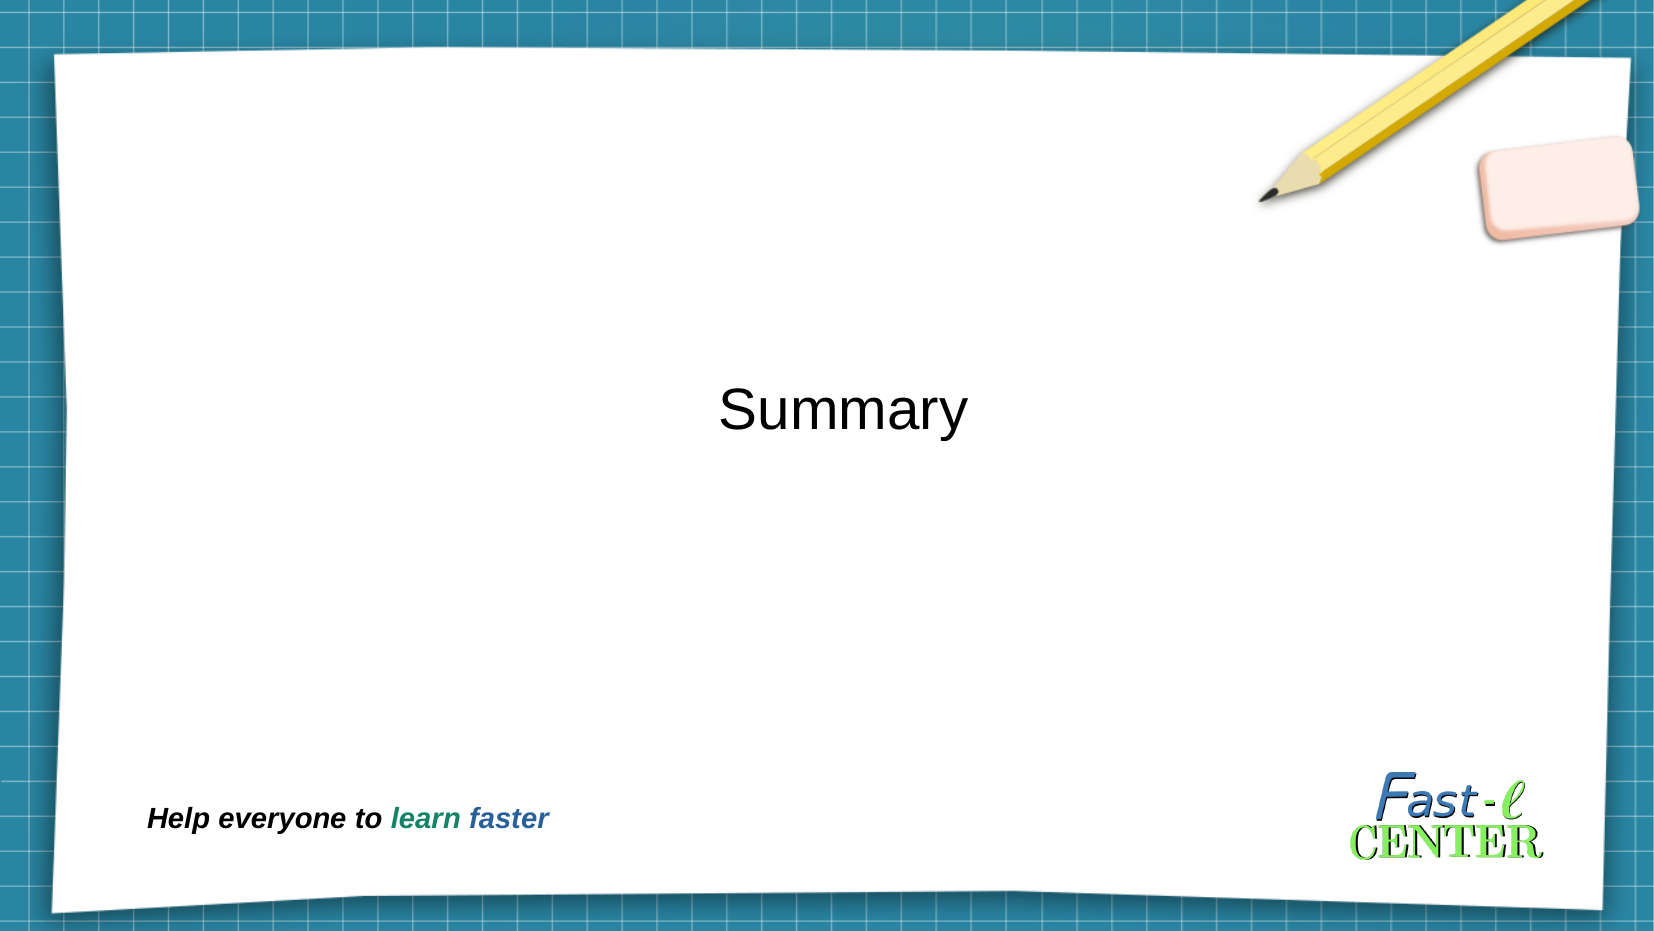

# Summary
Help everyone to learn faster